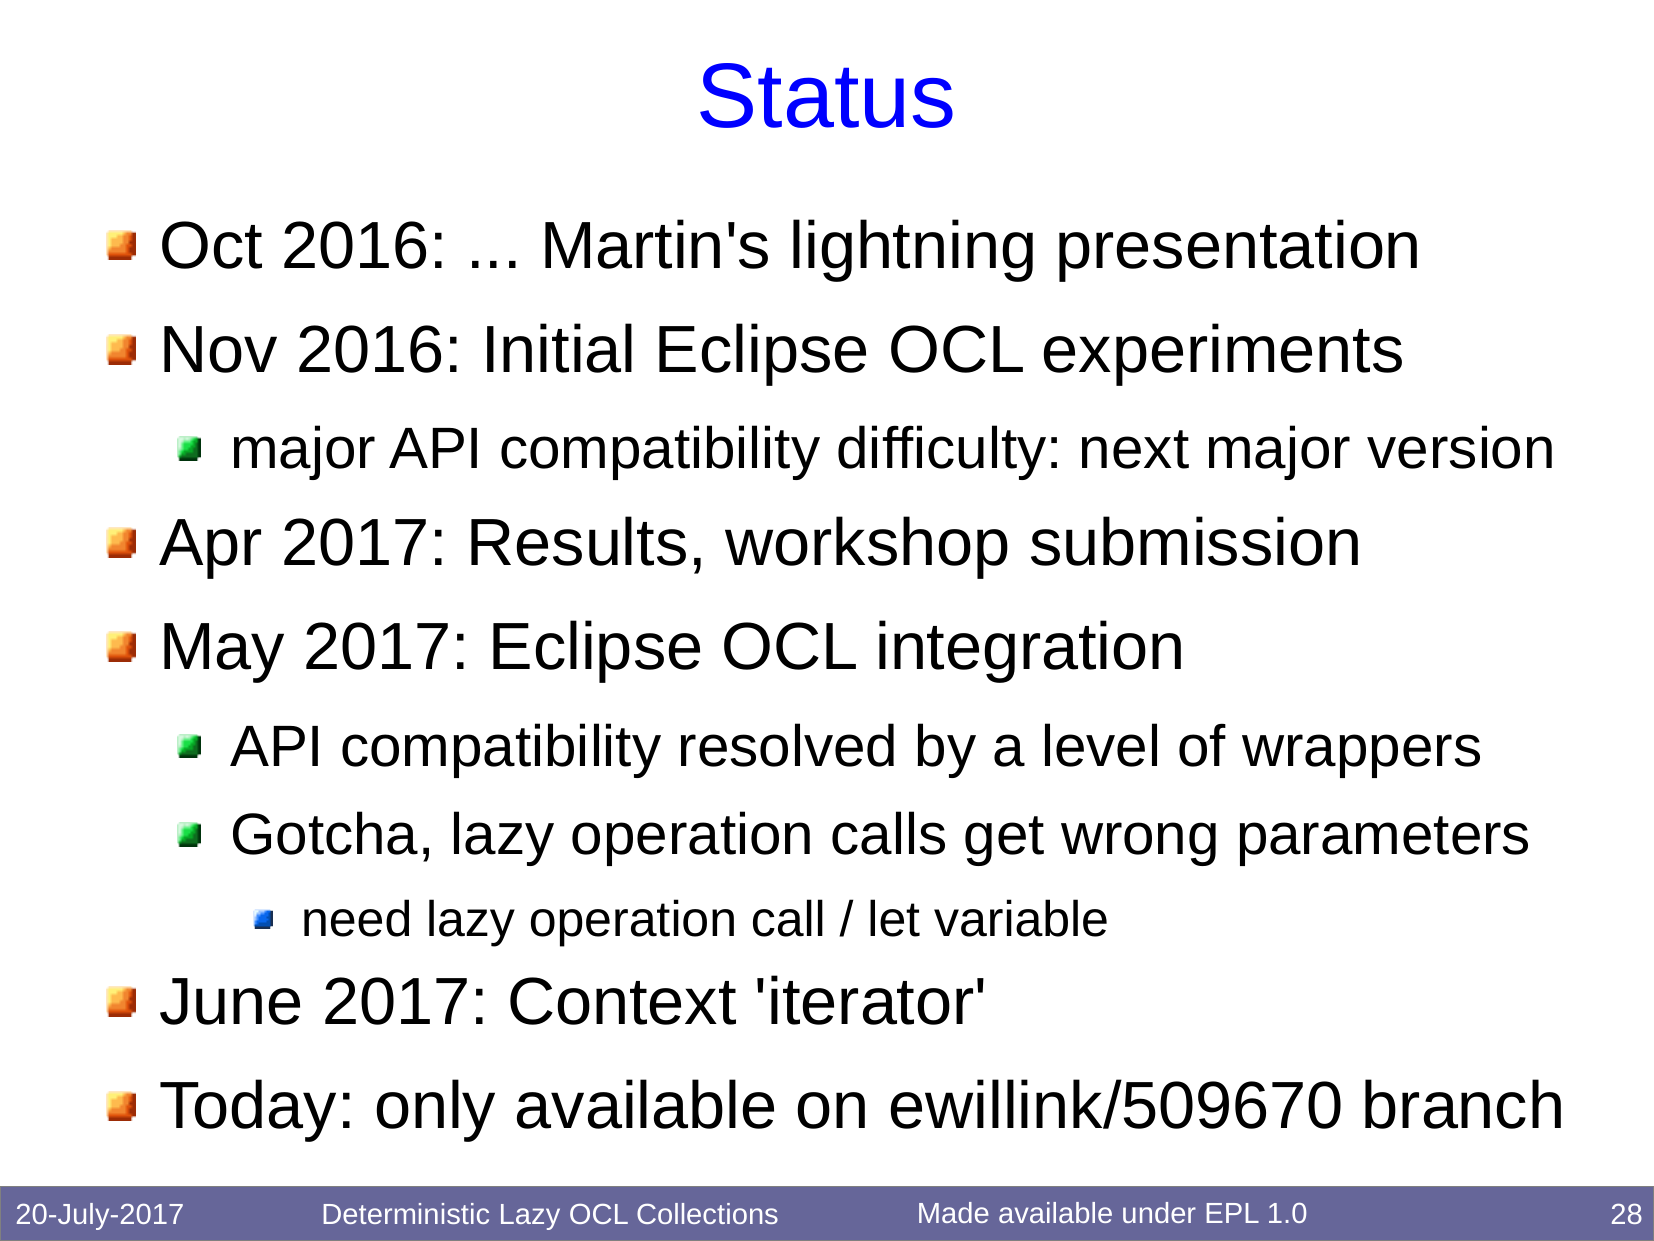

# Status
Oct 2016: ... Martin's lightning presentation
Nov 2016: Initial Eclipse OCL experiments
major API compatibility difficulty: next major version
Apr 2017: Results, workshop submission
May 2017: Eclipse OCL integration
API compatibility resolved by a level of wrappers
Gotcha, lazy operation calls get wrong parameters
need lazy operation call / let variable
June 2017: Context 'iterator'
Today: only available on ewillink/509670 branch
20-July-2017
Deterministic Lazy OCL Collections
28